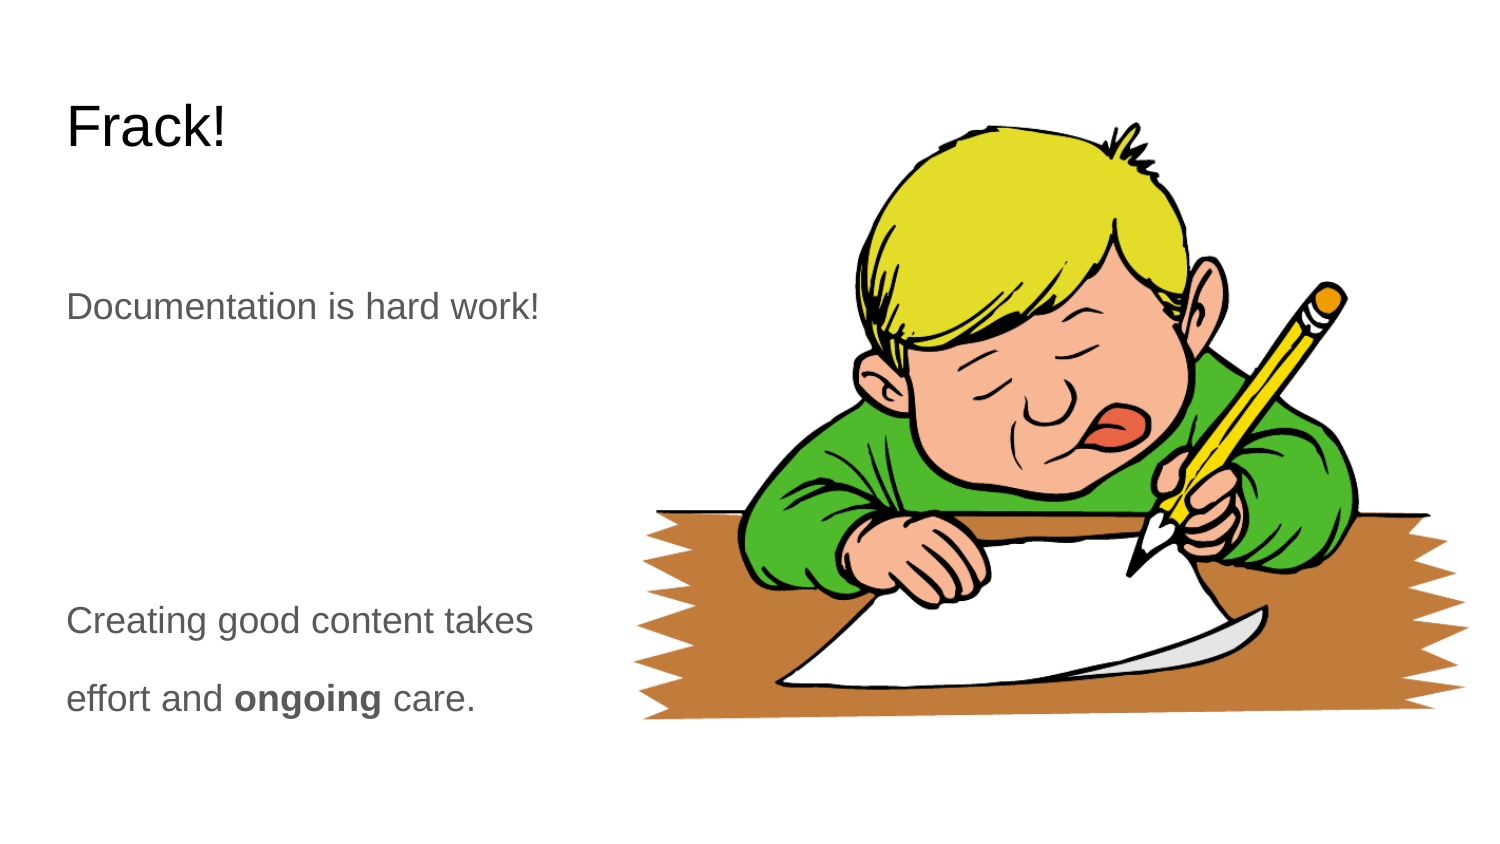

# Frack!
Documentation is hard work!
Creating good content takes
effort and ongoing care.